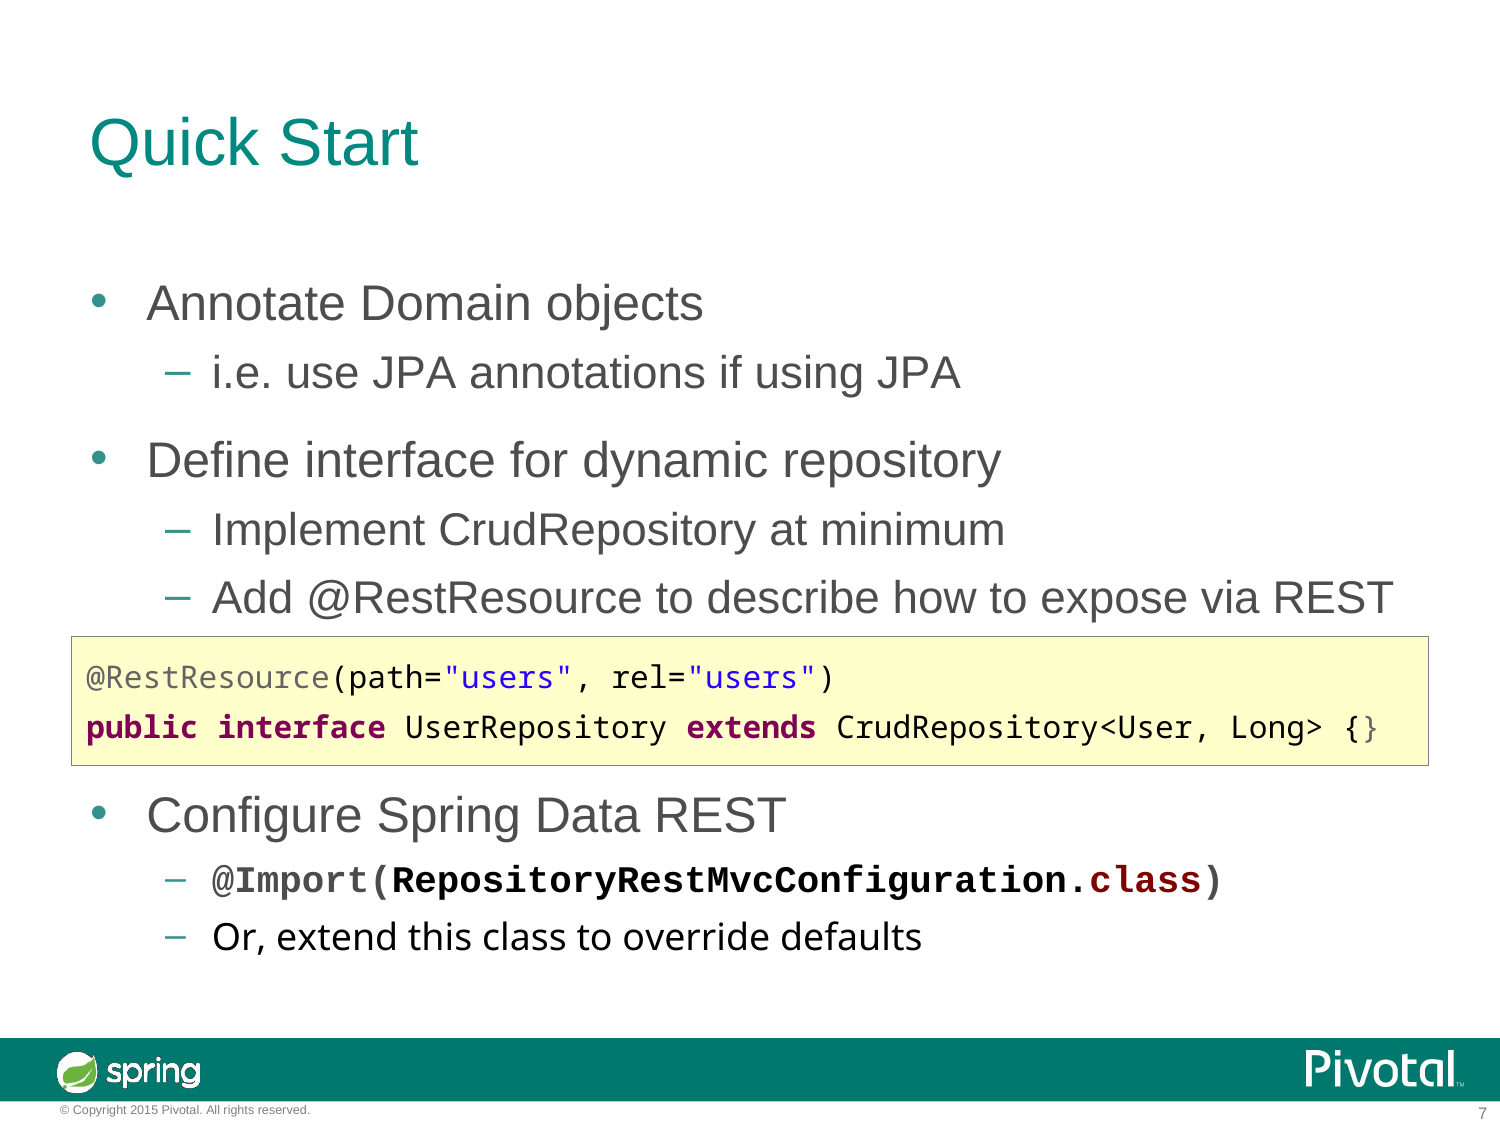

# Quick Start
Annotate Domain objects
i.e. use JPA annotations if using JPA
Define interface for dynamic repository
Implement CrudRepository at minimum
Add @RestResource to describe how to expose via REST
Configure Spring Data REST
@Import(RepositoryRestMvcConfiguration.class)
Or, extend this class to override defaults
@RestResource(path="users", rel="users")
public interface UserRepository extends CrudRepository<User, Long> {}